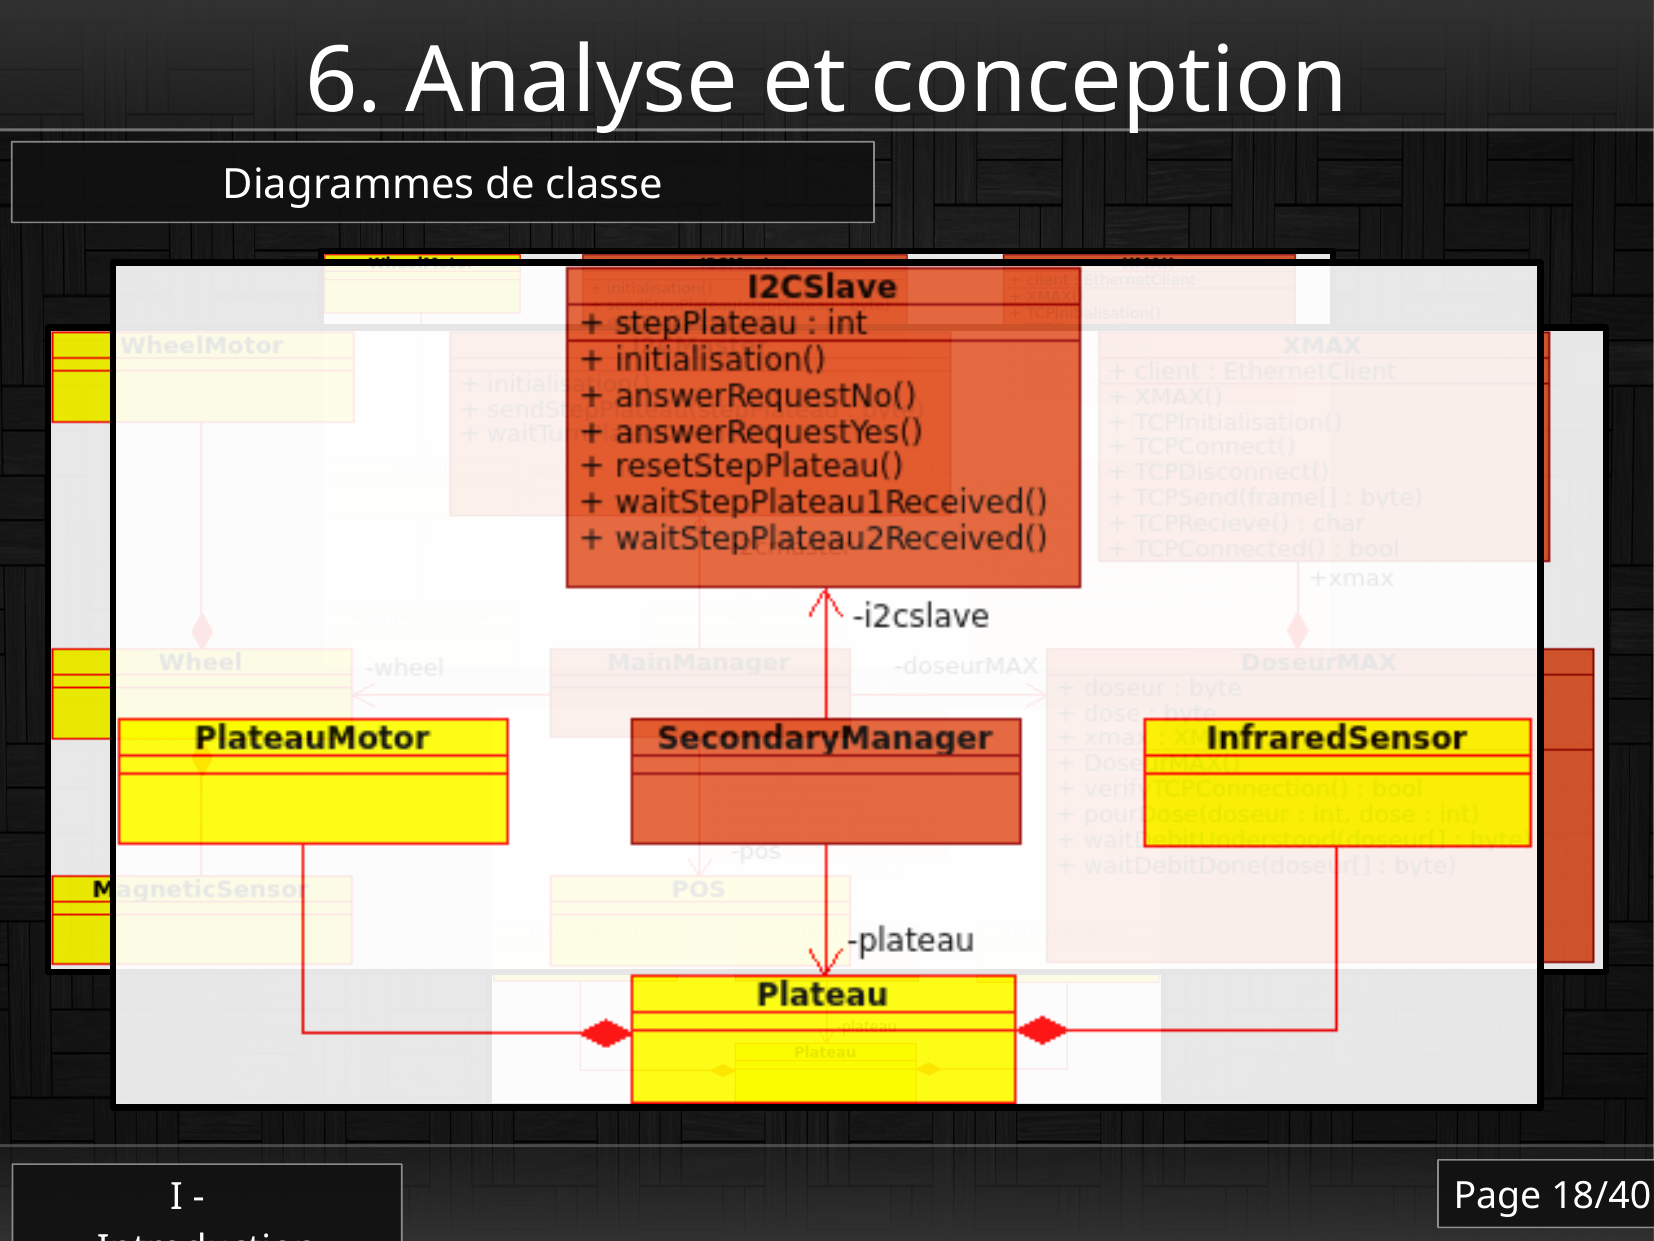

6. Analyse et conception
Diagrammes de classe
I -	Introduction